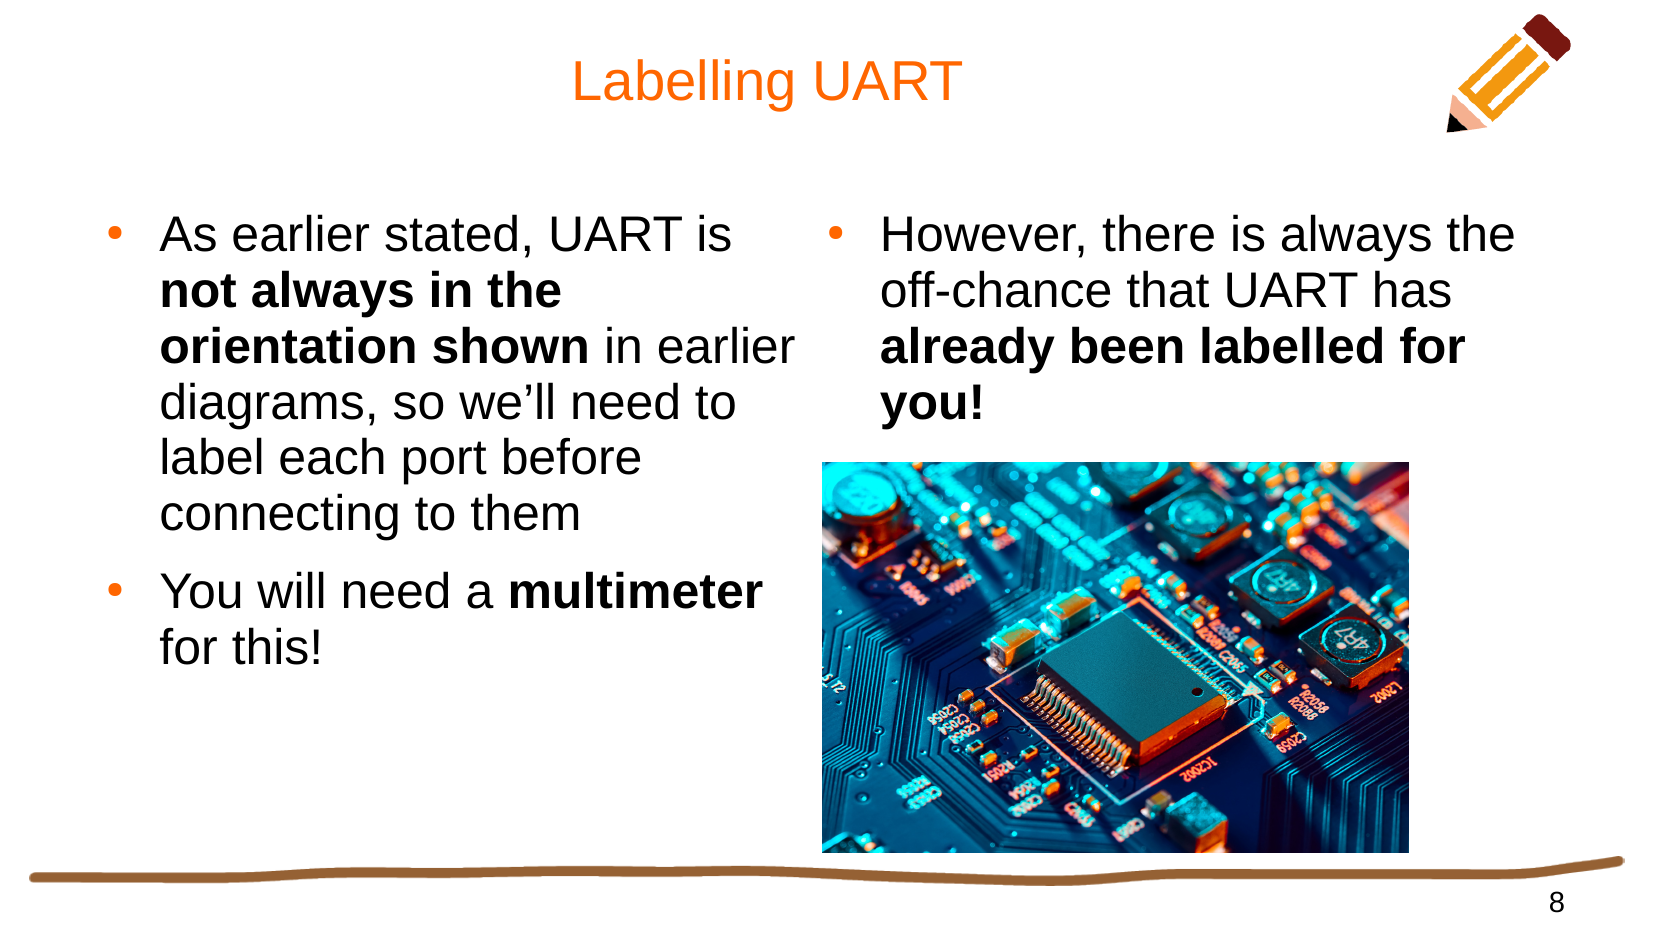

# Labelling UART
As earlier stated, UART is not always in the orientation shown in earlier diagrams, so we’ll need to label each port before connecting to them
You will need a multimeter for this!
However, there is always the off-chance that UART has already been labelled for you!
8